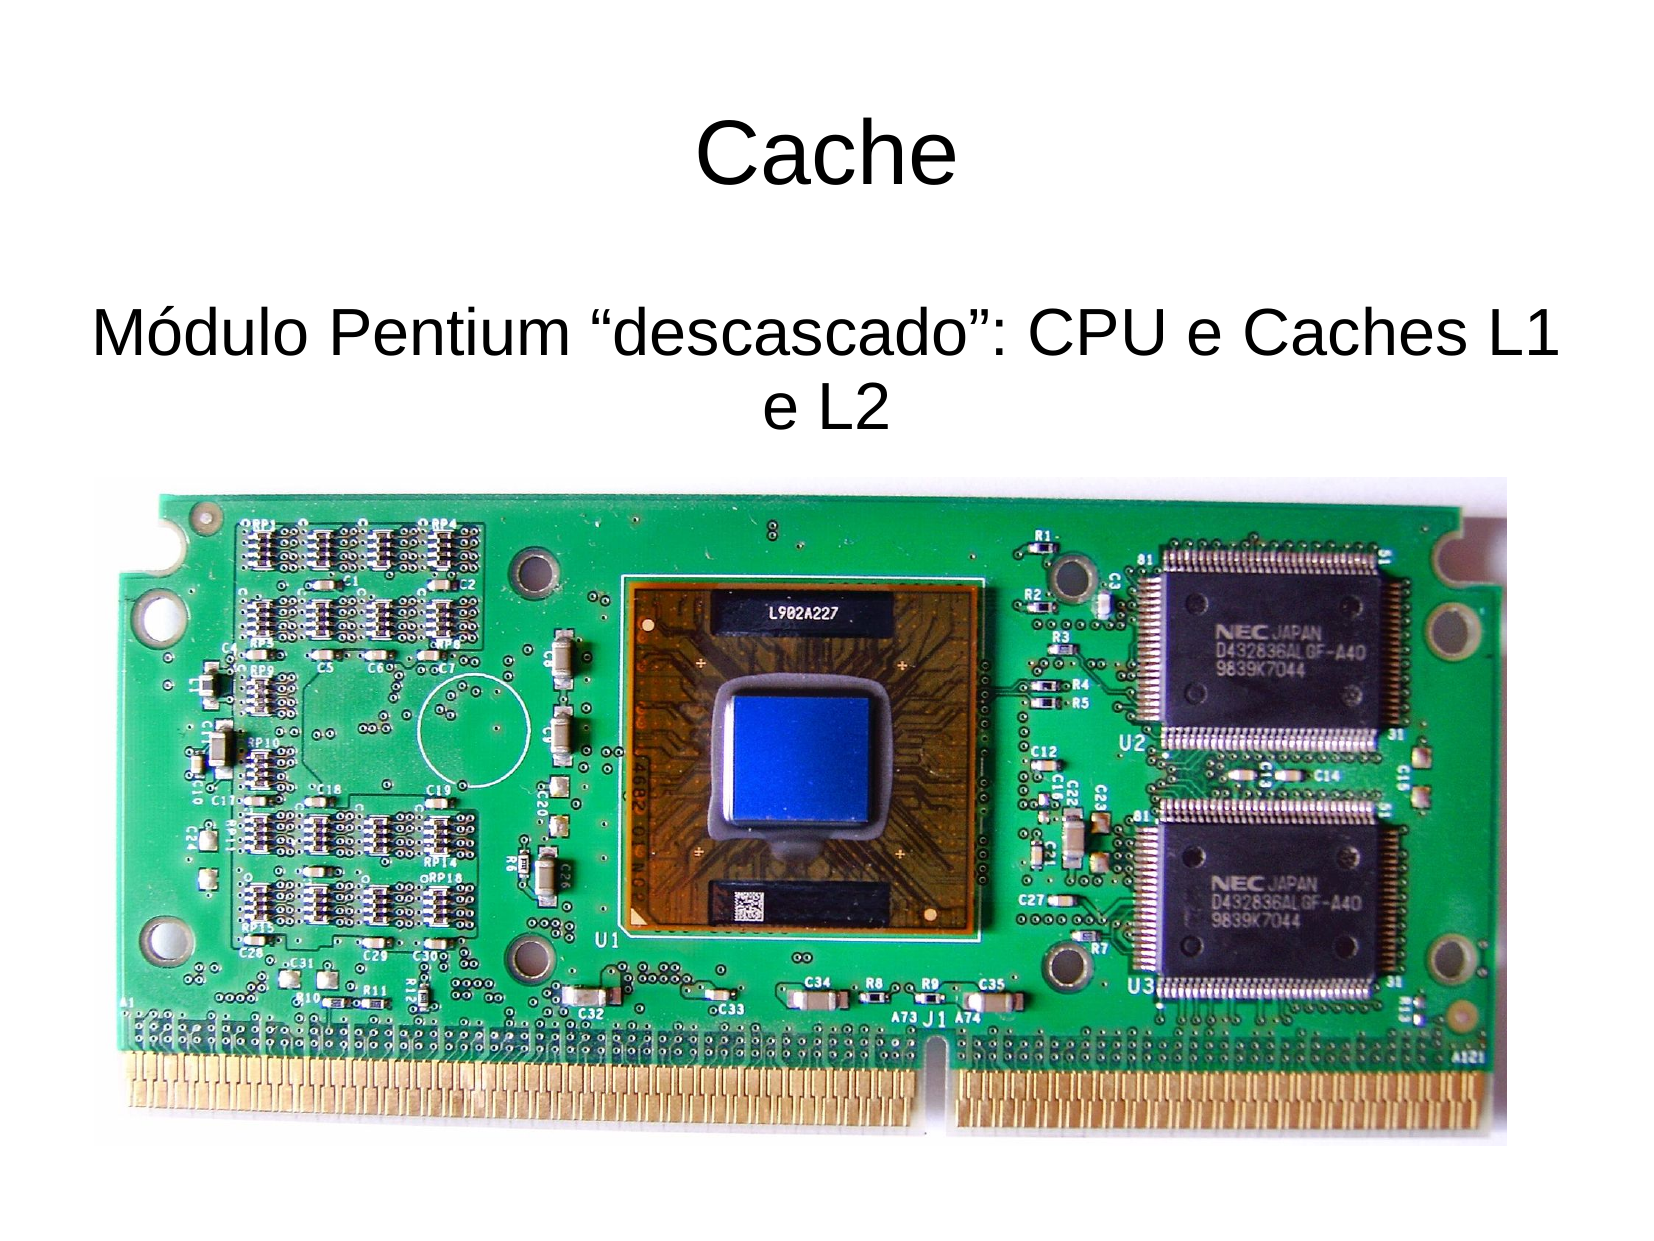

# Cache
Módulo Pentium “descascado”: CPU e Caches L1 e L2